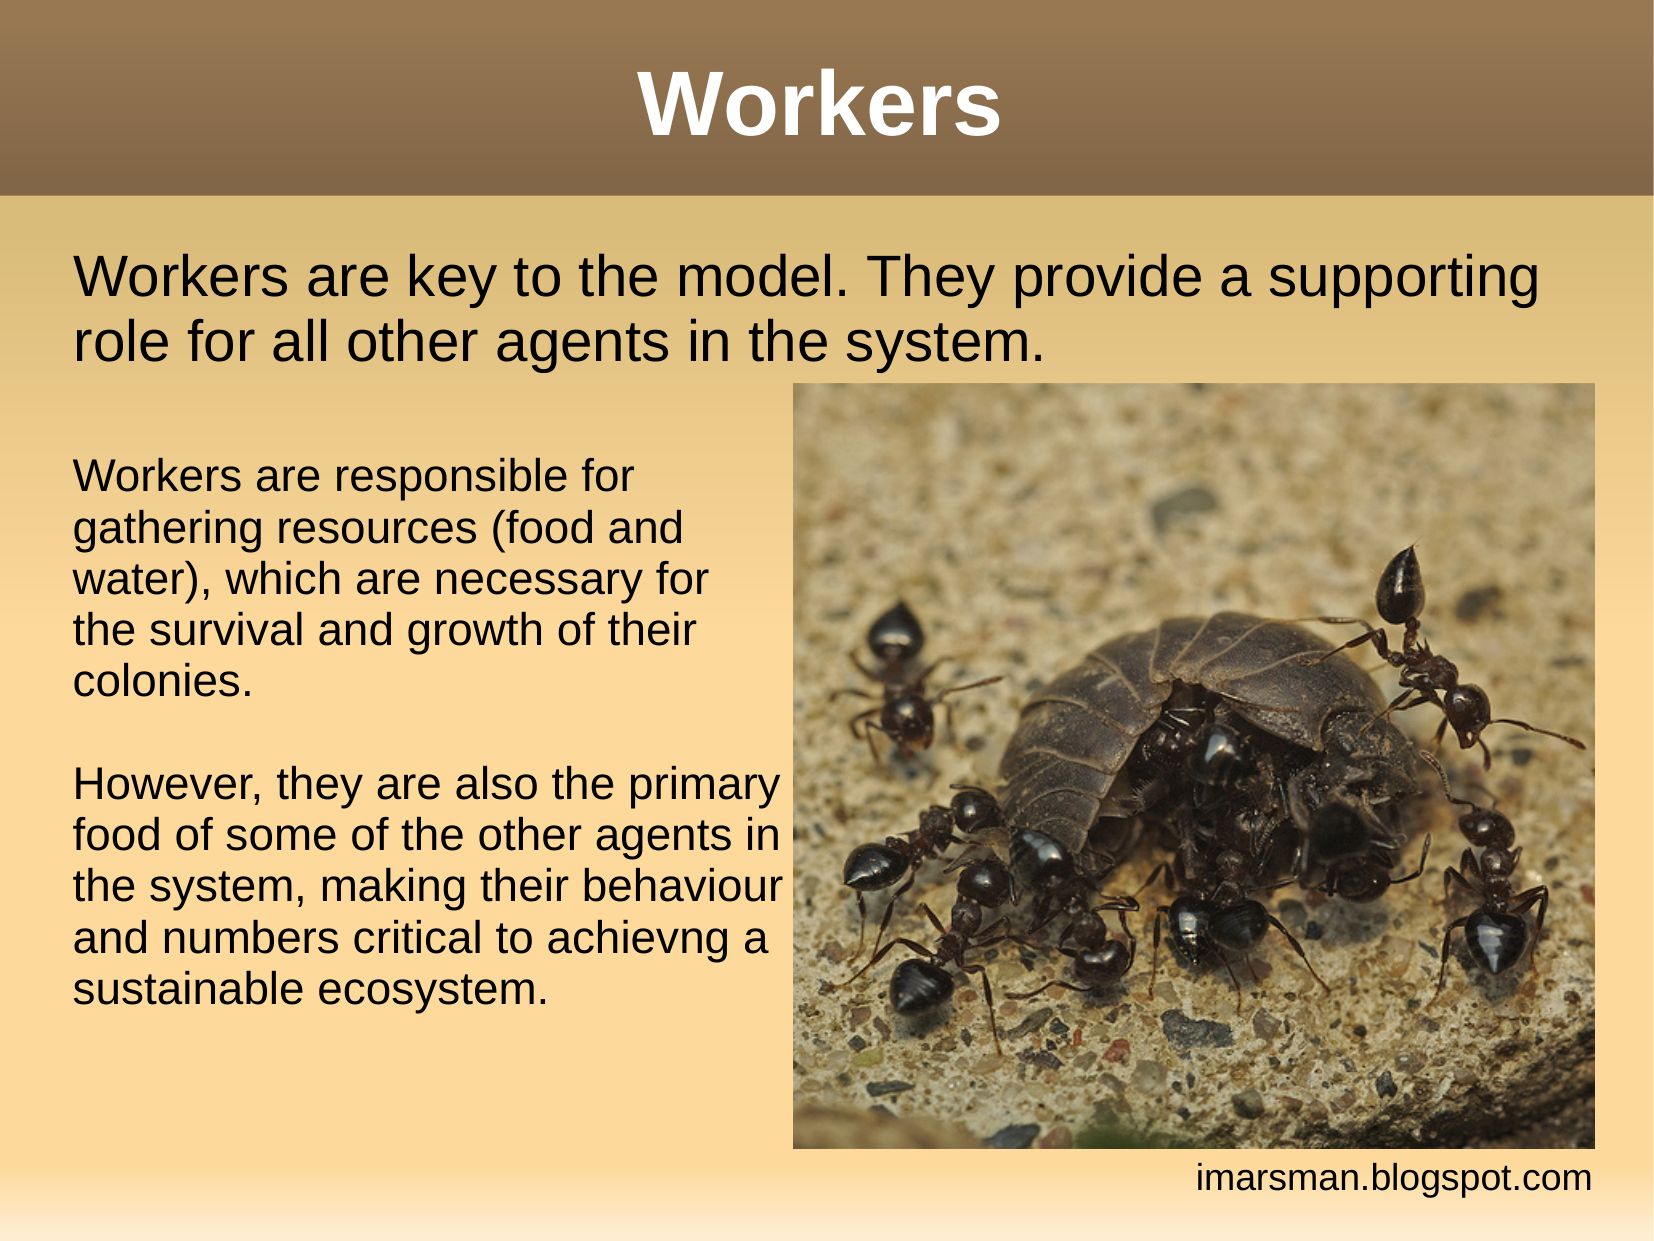

# Workers
Workers are key to the model. They provide a supporting role for all other agents in the system.
Workers are responsible for
gathering resources (food and
water), which are necessary for
the survival and growth of their
colonies.
However, they are also the primary
food of some of the other agents in
the system, making their behaviour
and numbers critical to achievng a
sustainable ecosystem.
imarsman.blogspot.com